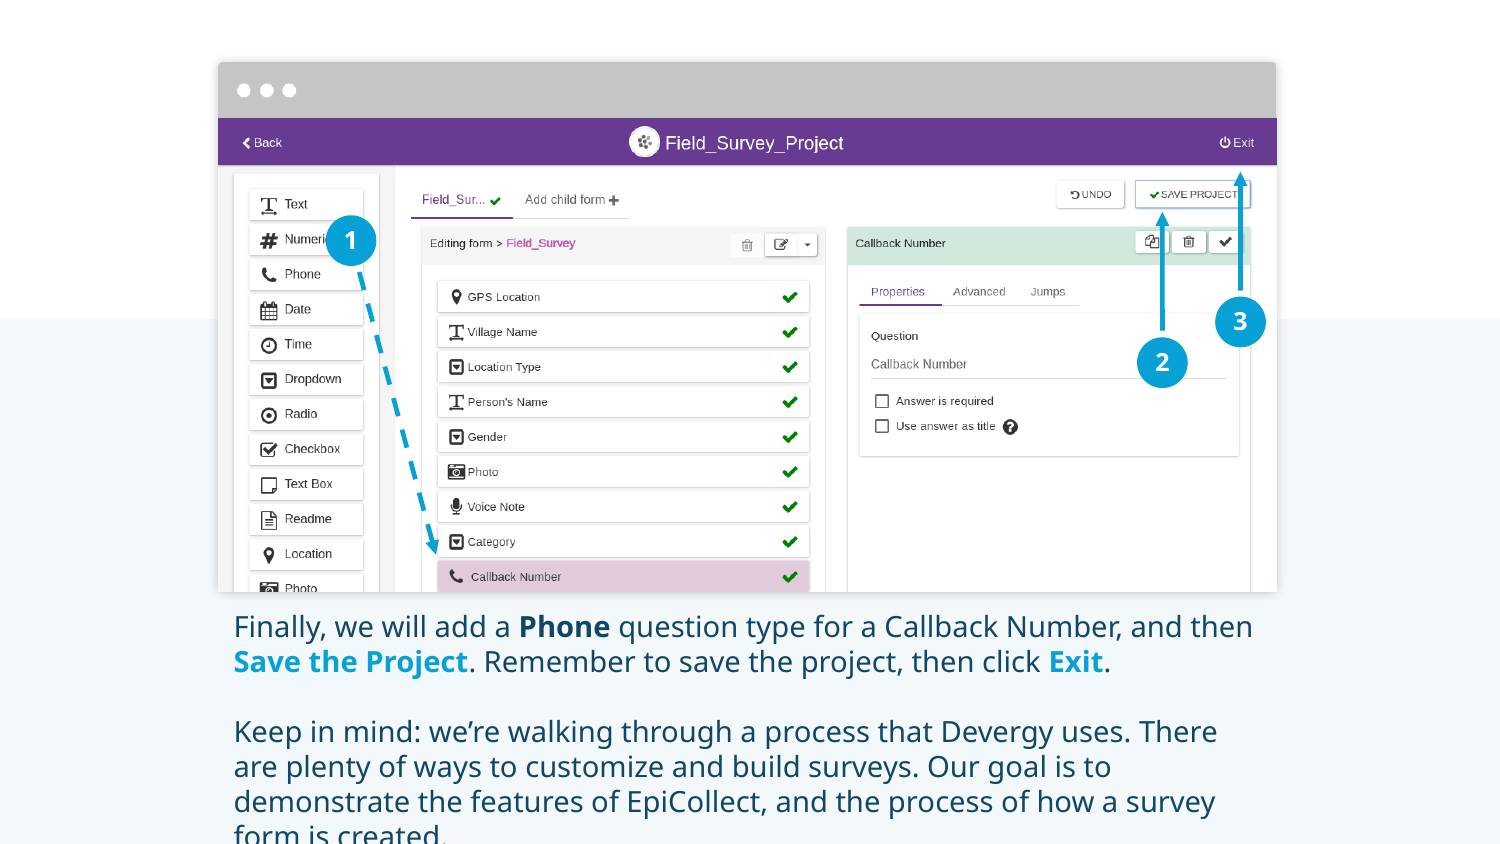

1
3
2
Finally, we will add a Phone question type for a Callback Number, and then Save the Project. Remember to save the project, then click Exit.
Keep in mind: we’re walking through a process that Devergy uses. There are plenty of ways to customize and build surveys. Our goal is to demonstrate the features of EpiCollect, and the process of how a survey form is created.